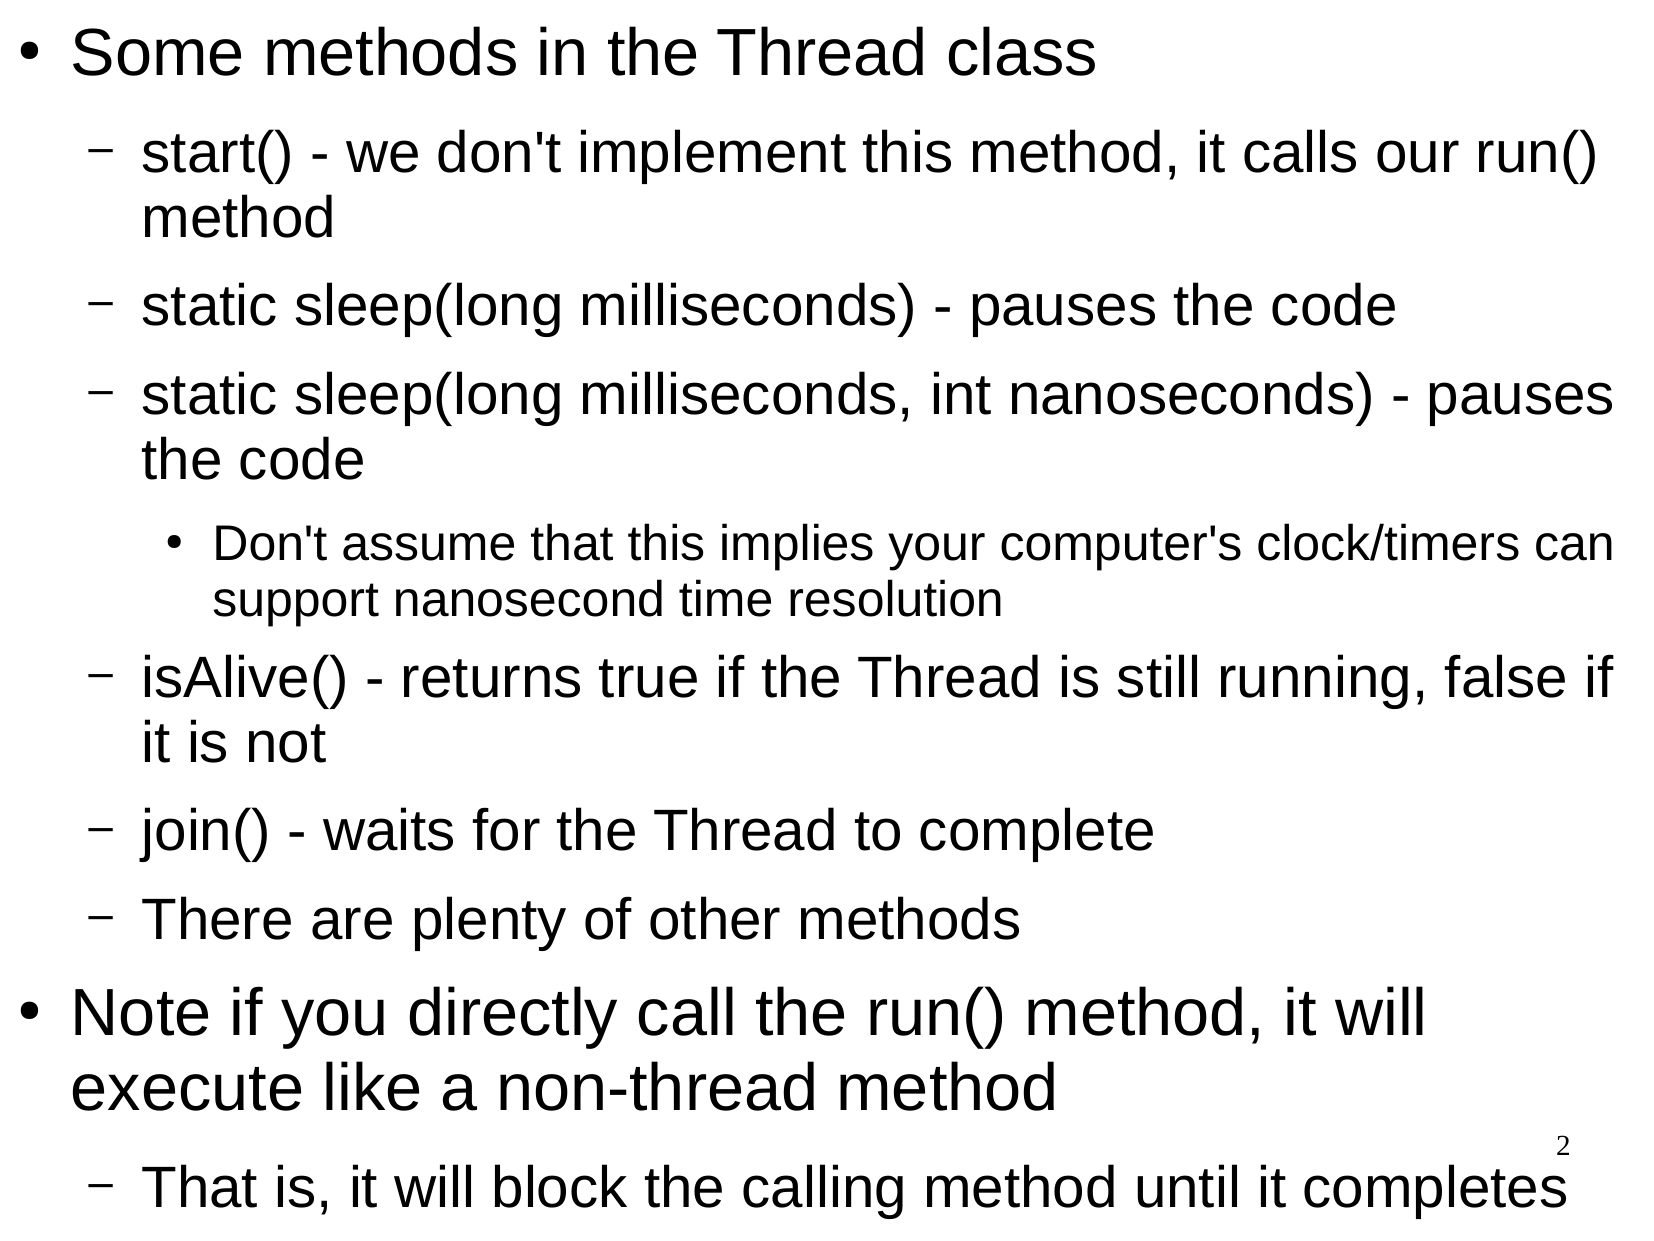

# Some methods in the Thread class
start() - we don't implement this method, it calls our run() method
static sleep(long milliseconds) - pauses the code
static sleep(long milliseconds, int nanoseconds) - pauses the code
Don't assume that this implies your computer's clock/timers can support nanosecond time resolution
isAlive() - returns true if the Thread is still running, false if it is not
join() - waits for the Thread to complete
There are plenty of other methods
Note if you directly call the run() method, it will execute like a non-thread method
That is, it will block the calling method until it completes
2